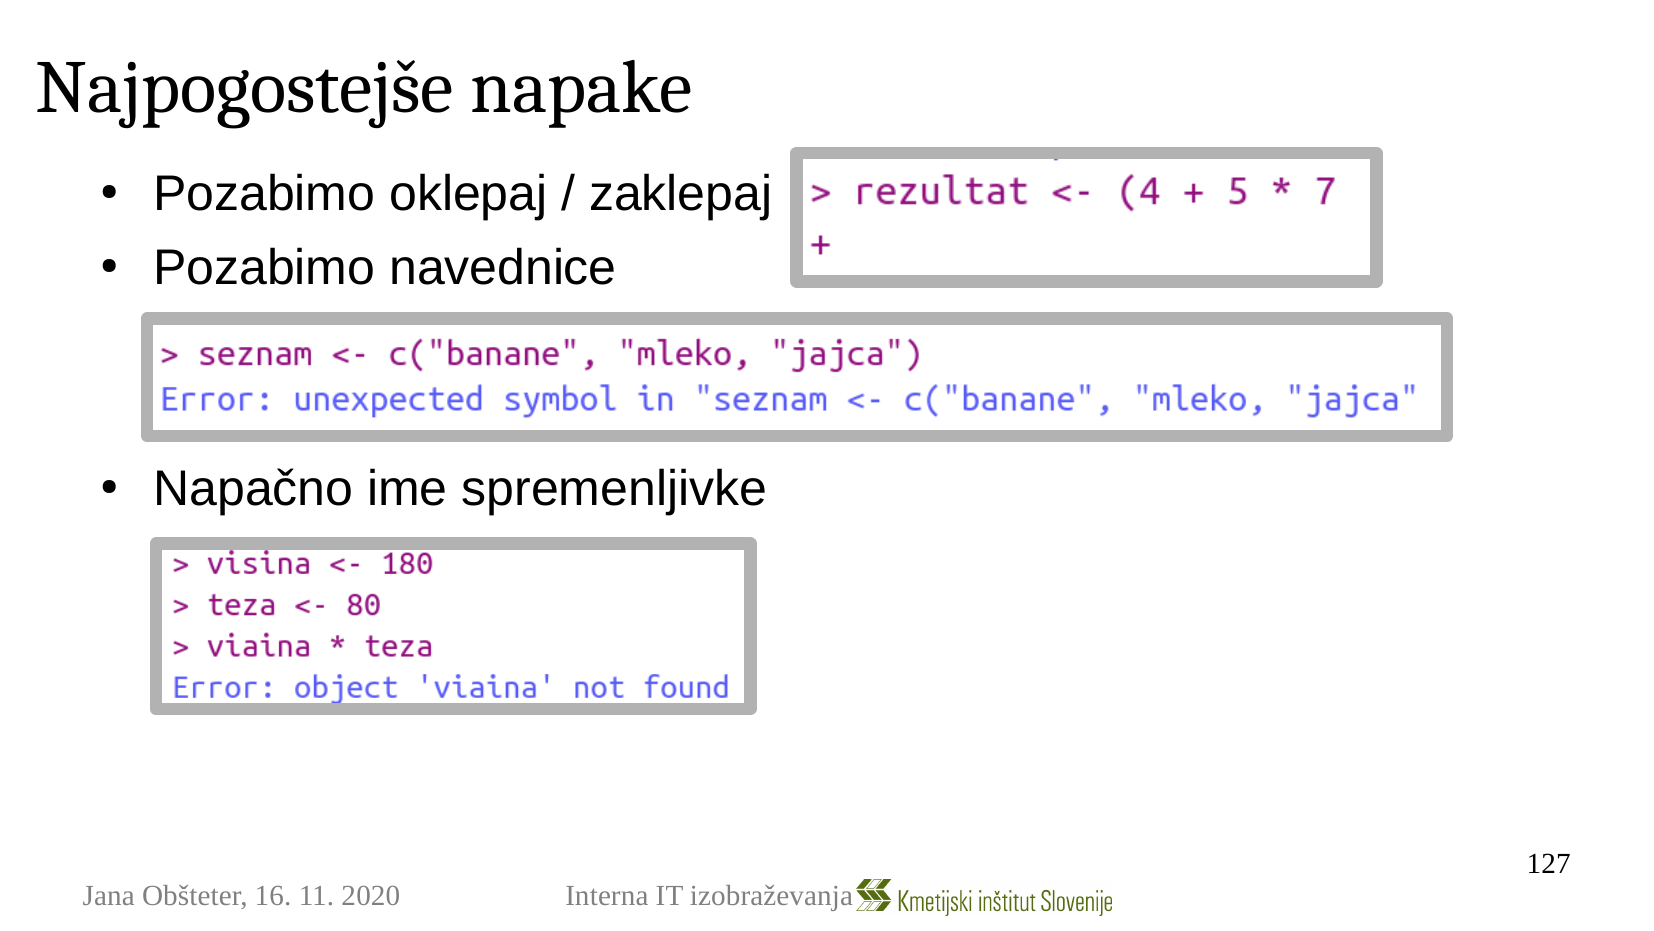

# Najpogostejše napake
Pozabimo oklepaj / zaklepaj
Pozabimo navednice
Napačno ime spremenljivke
127